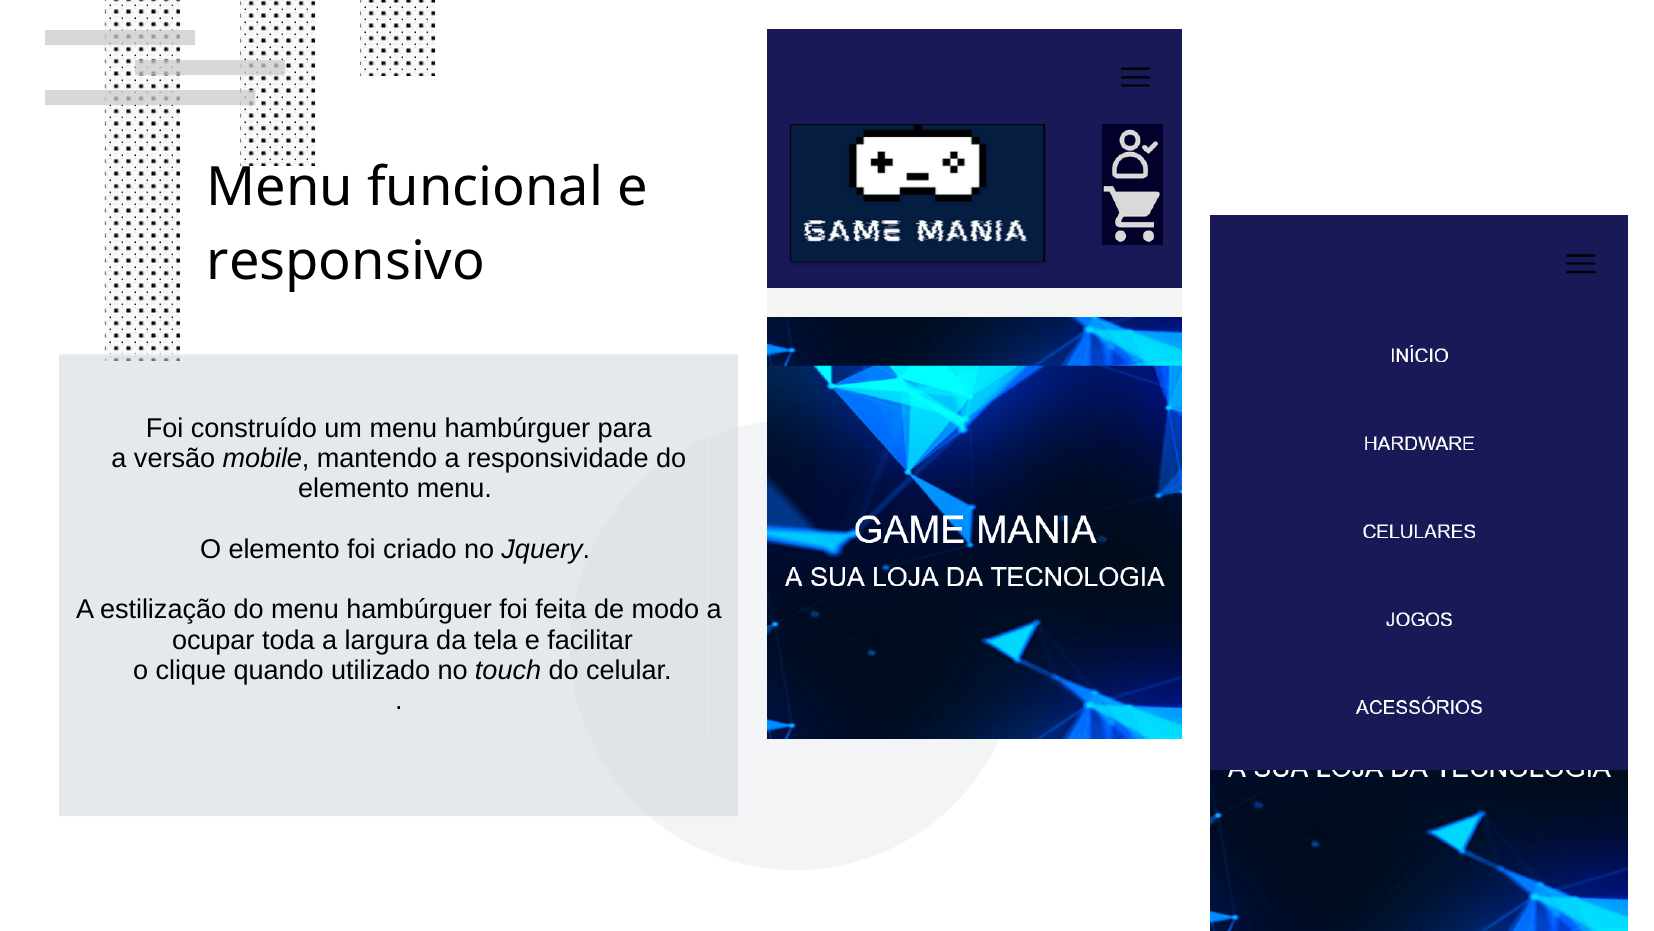

Menu funcional e responsivo
Foi construído um menu hambúrguer para
 a versão mobile, mantendo a responsividade do
elemento menu.
O elemento foi criado no Jquery.
A estilização do menu hambúrguer foi feita de modo a
 ocupar toda a largura da tela e facilitar
 o clique quando utilizado no touch do celular.
.